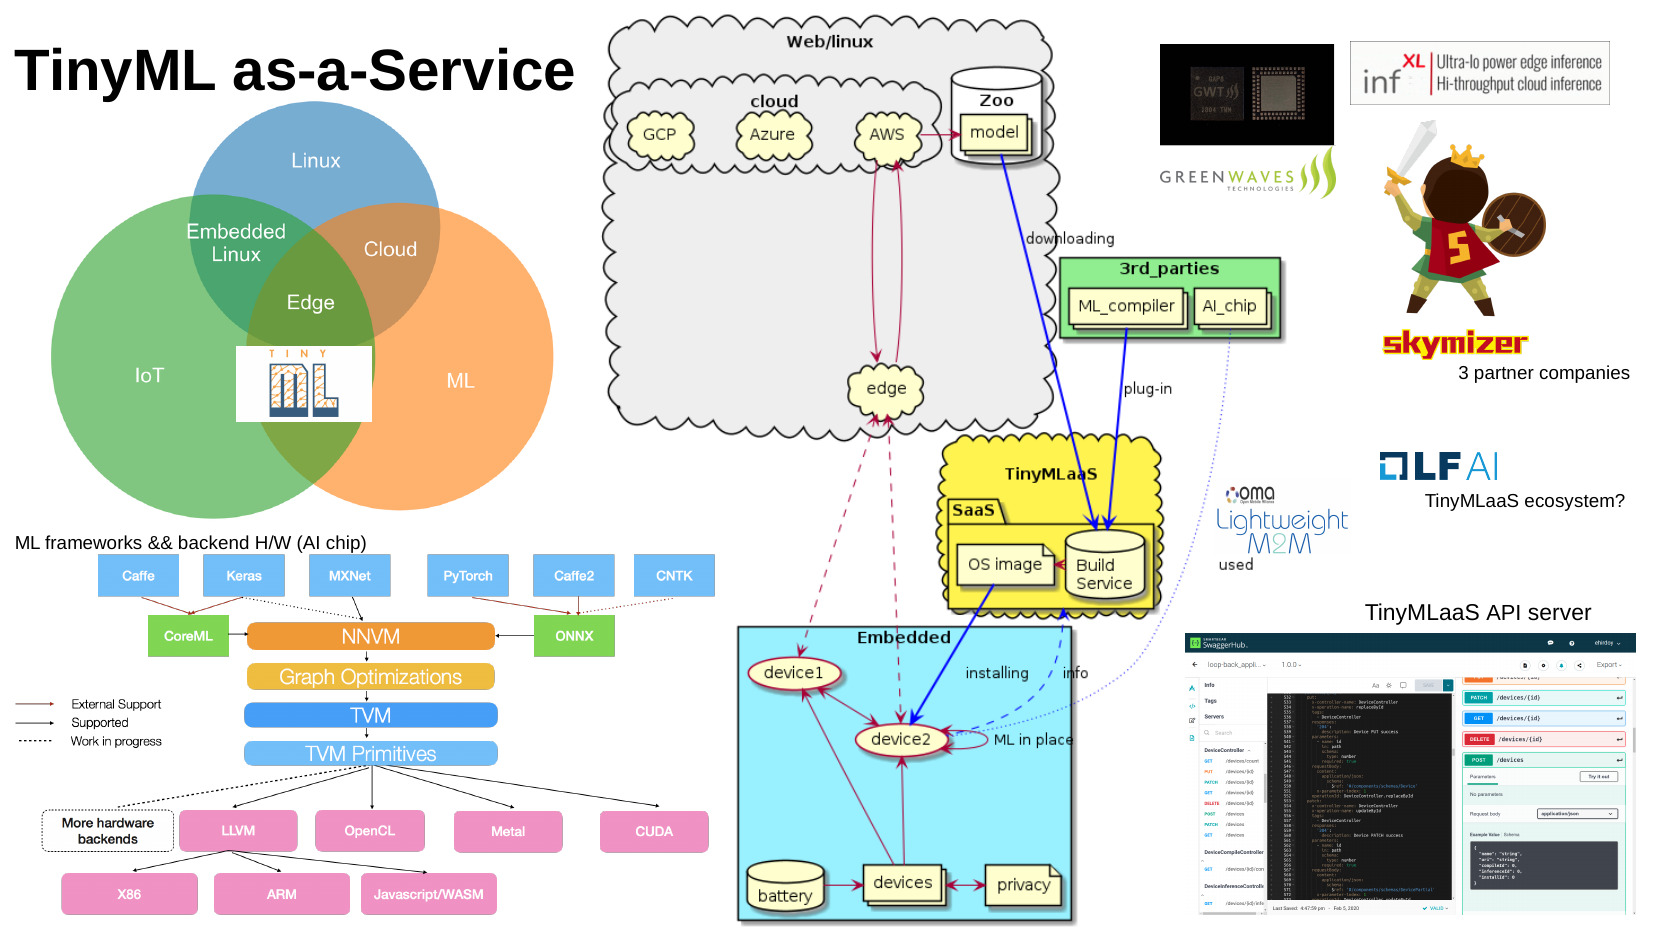

TinyML as-a-Service
3 partner companies
TinyMLaaS ecosystem?
ML frameworks && backend H/W (AI chip)
TinyMLaaS API server